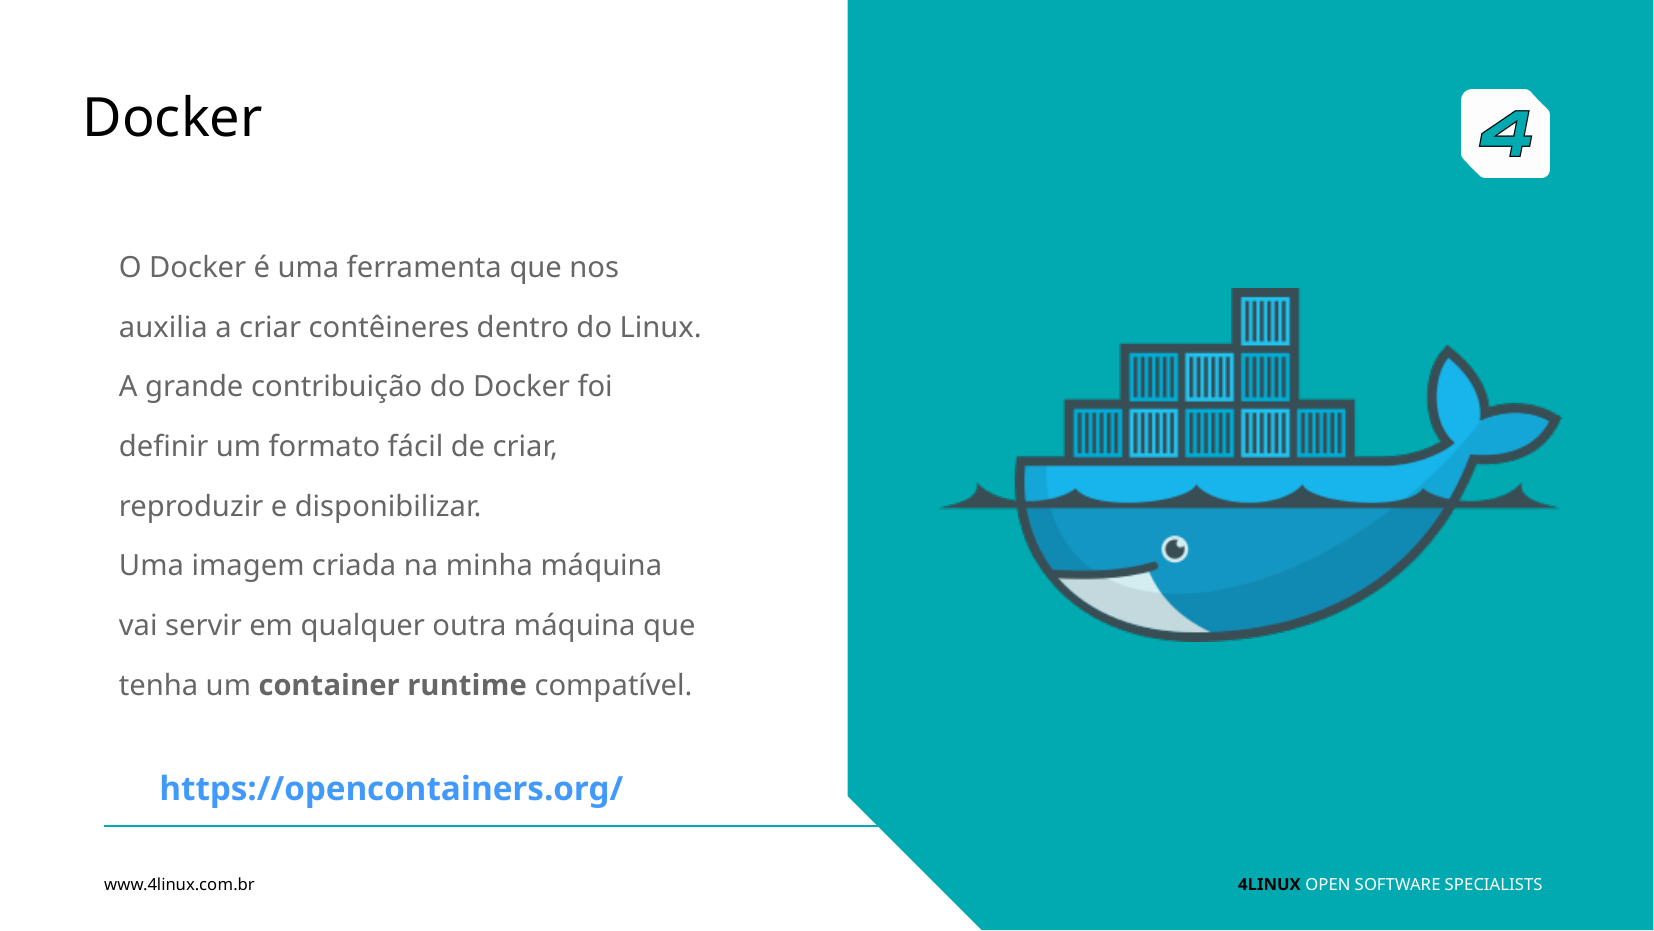

# Docker
O Docker é uma ferramenta que nos auxilia a criar contêineres dentro do Linux.
A grande contribuição do Docker foi definir um formato fácil de criar, reproduzir e disponibilizar.
Uma imagem criada na minha máquina vai servir em qualquer outra máquina que tenha um container runtime compatível.
https://opencontainers.org/
4LINUX OPEN SOFTWARE SPECIALISTS